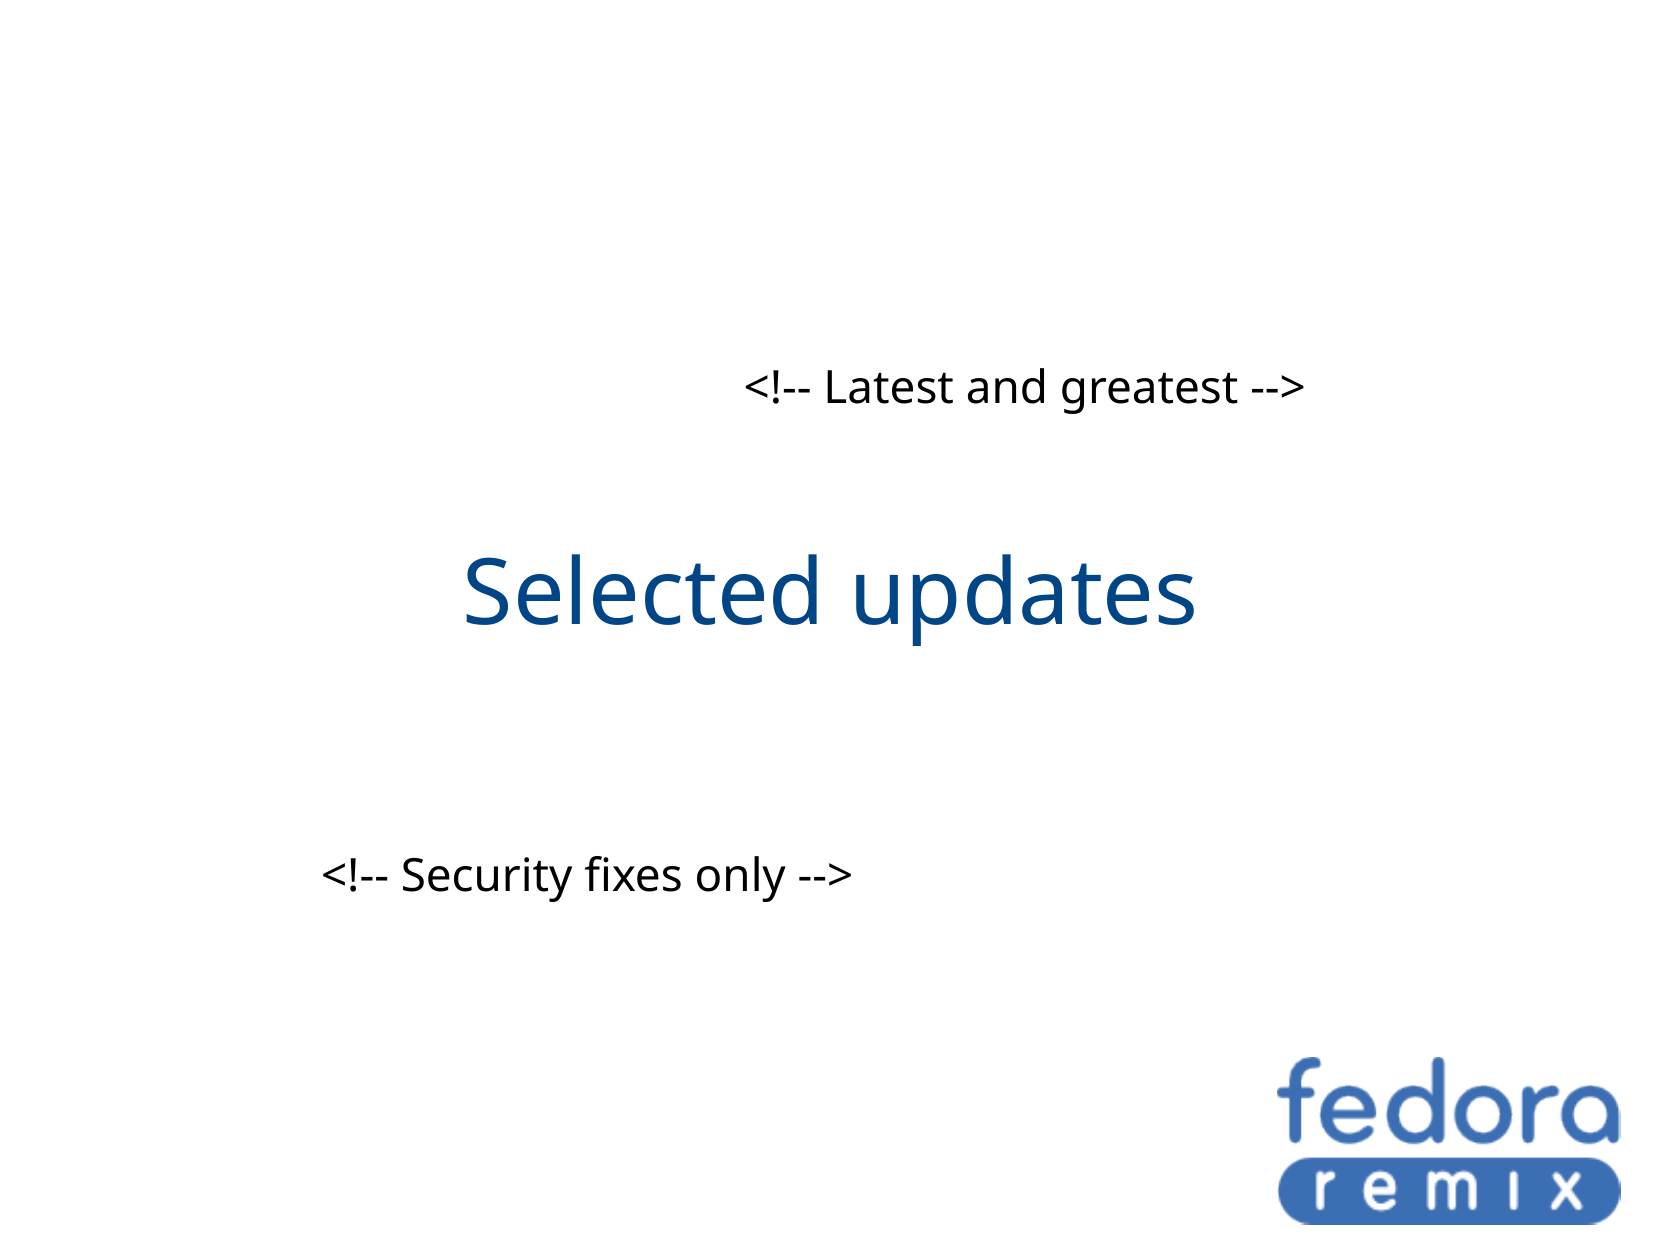

<!-- Latest and greatest -->
# Selected updates
<!-- Security fixes only -->